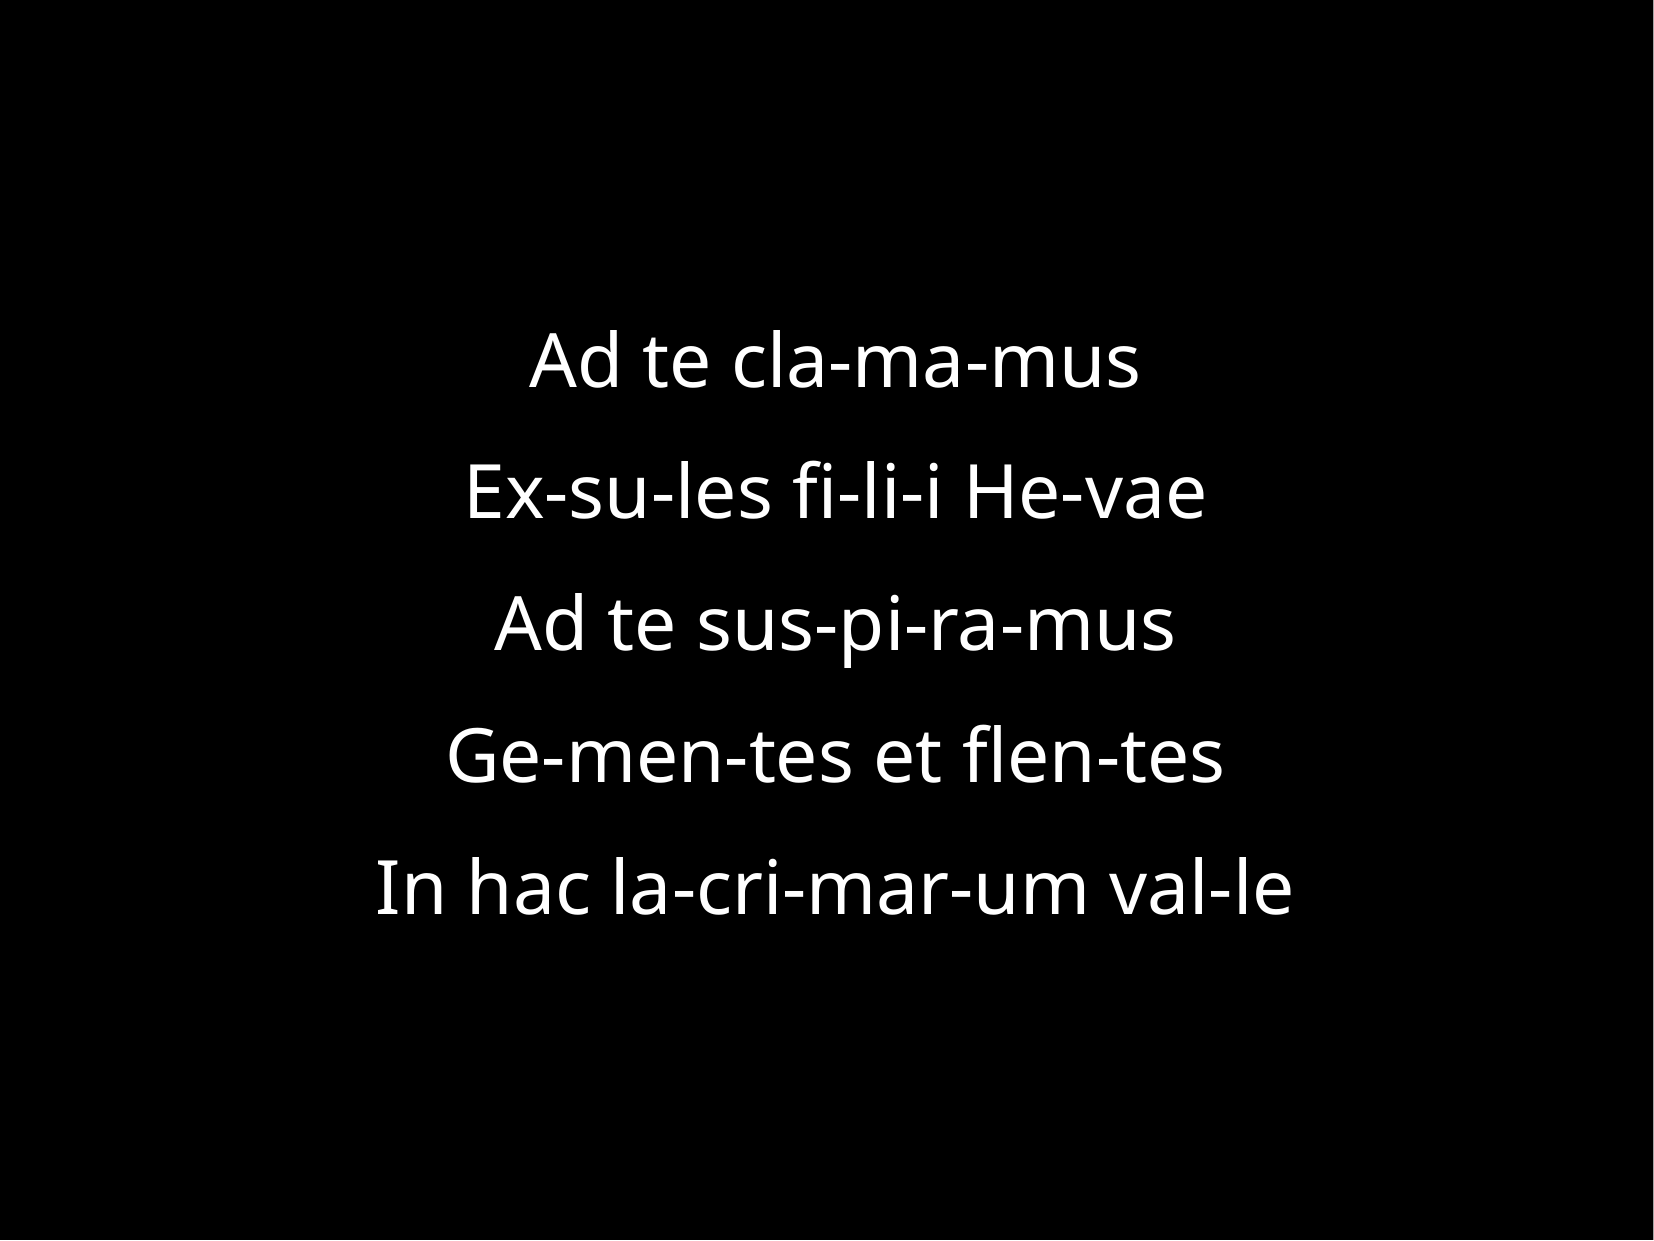

#
Ad te cla-ma-mus
Ex-su-les fi-li-i He-vae
Ad te sus-pi-ra-mus
Ge-men-tes et flen-tes
In hac la-cri-mar-um val-le